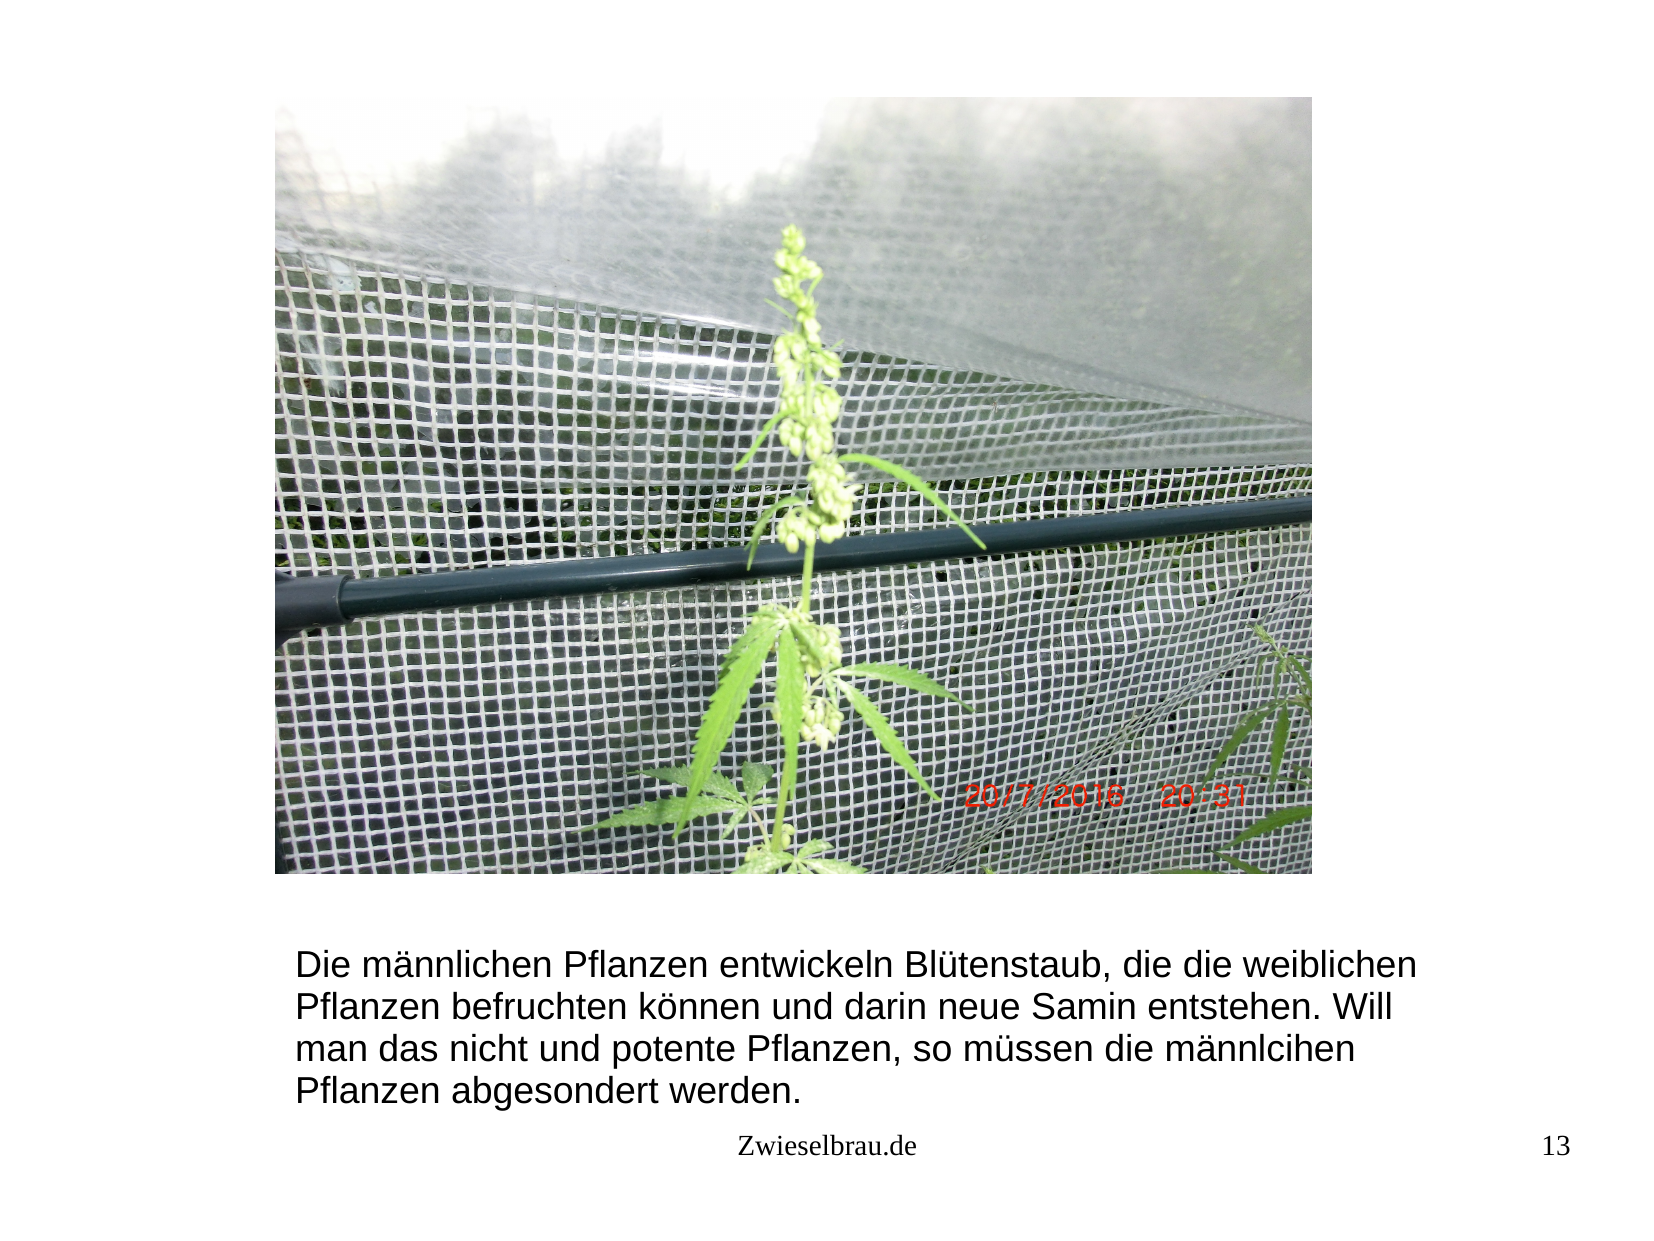

Die männlichen Pflanzen entwickeln Blütenstaub, die die weiblichen Pflanzen befruchten können und darin neue Samin entstehen. Will man das nicht und potente Pflanzen, so müssen die männlcihen Pflanzen abgesondert werden.
Zwieselbrau.de
13